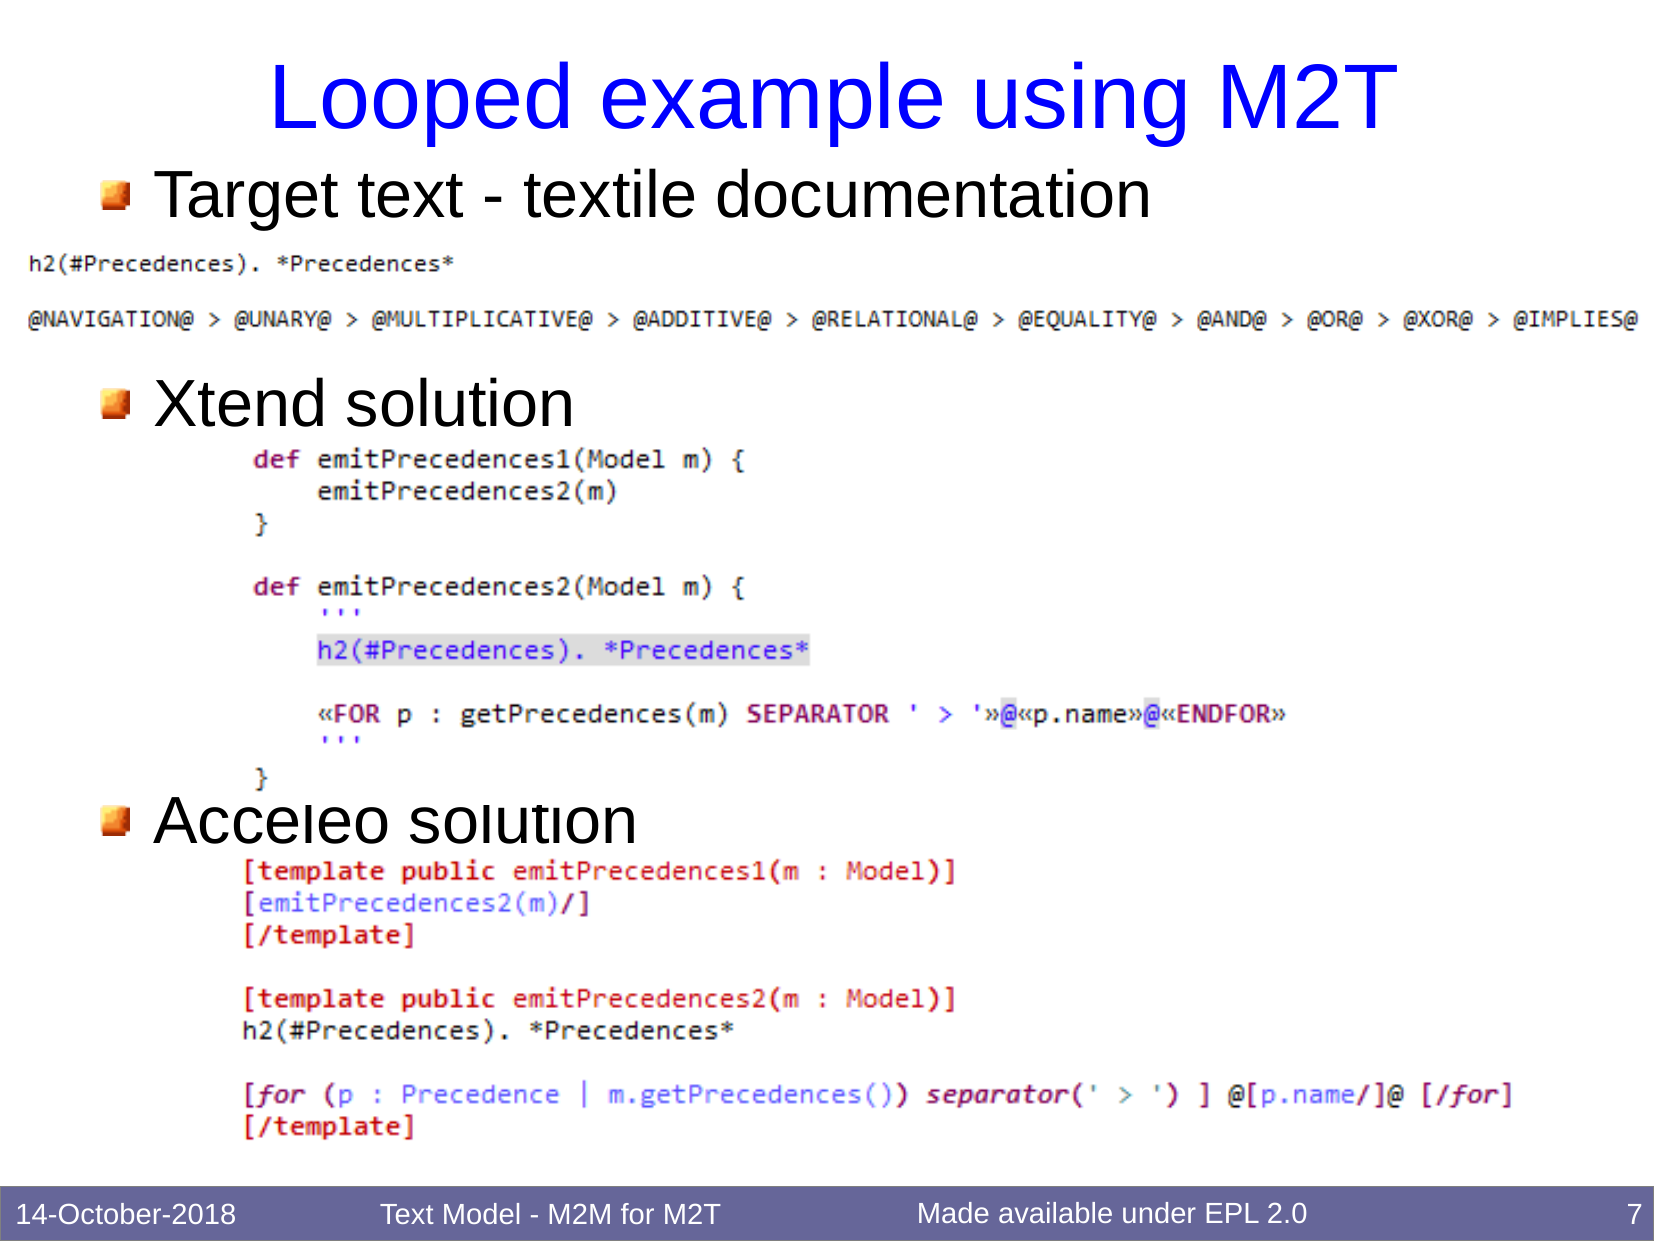

# Looped example using M2T
Target text - textile documentation
Xtend solution
Acceleo solution
14-October-2018
Text Model - M2M for M2T
7